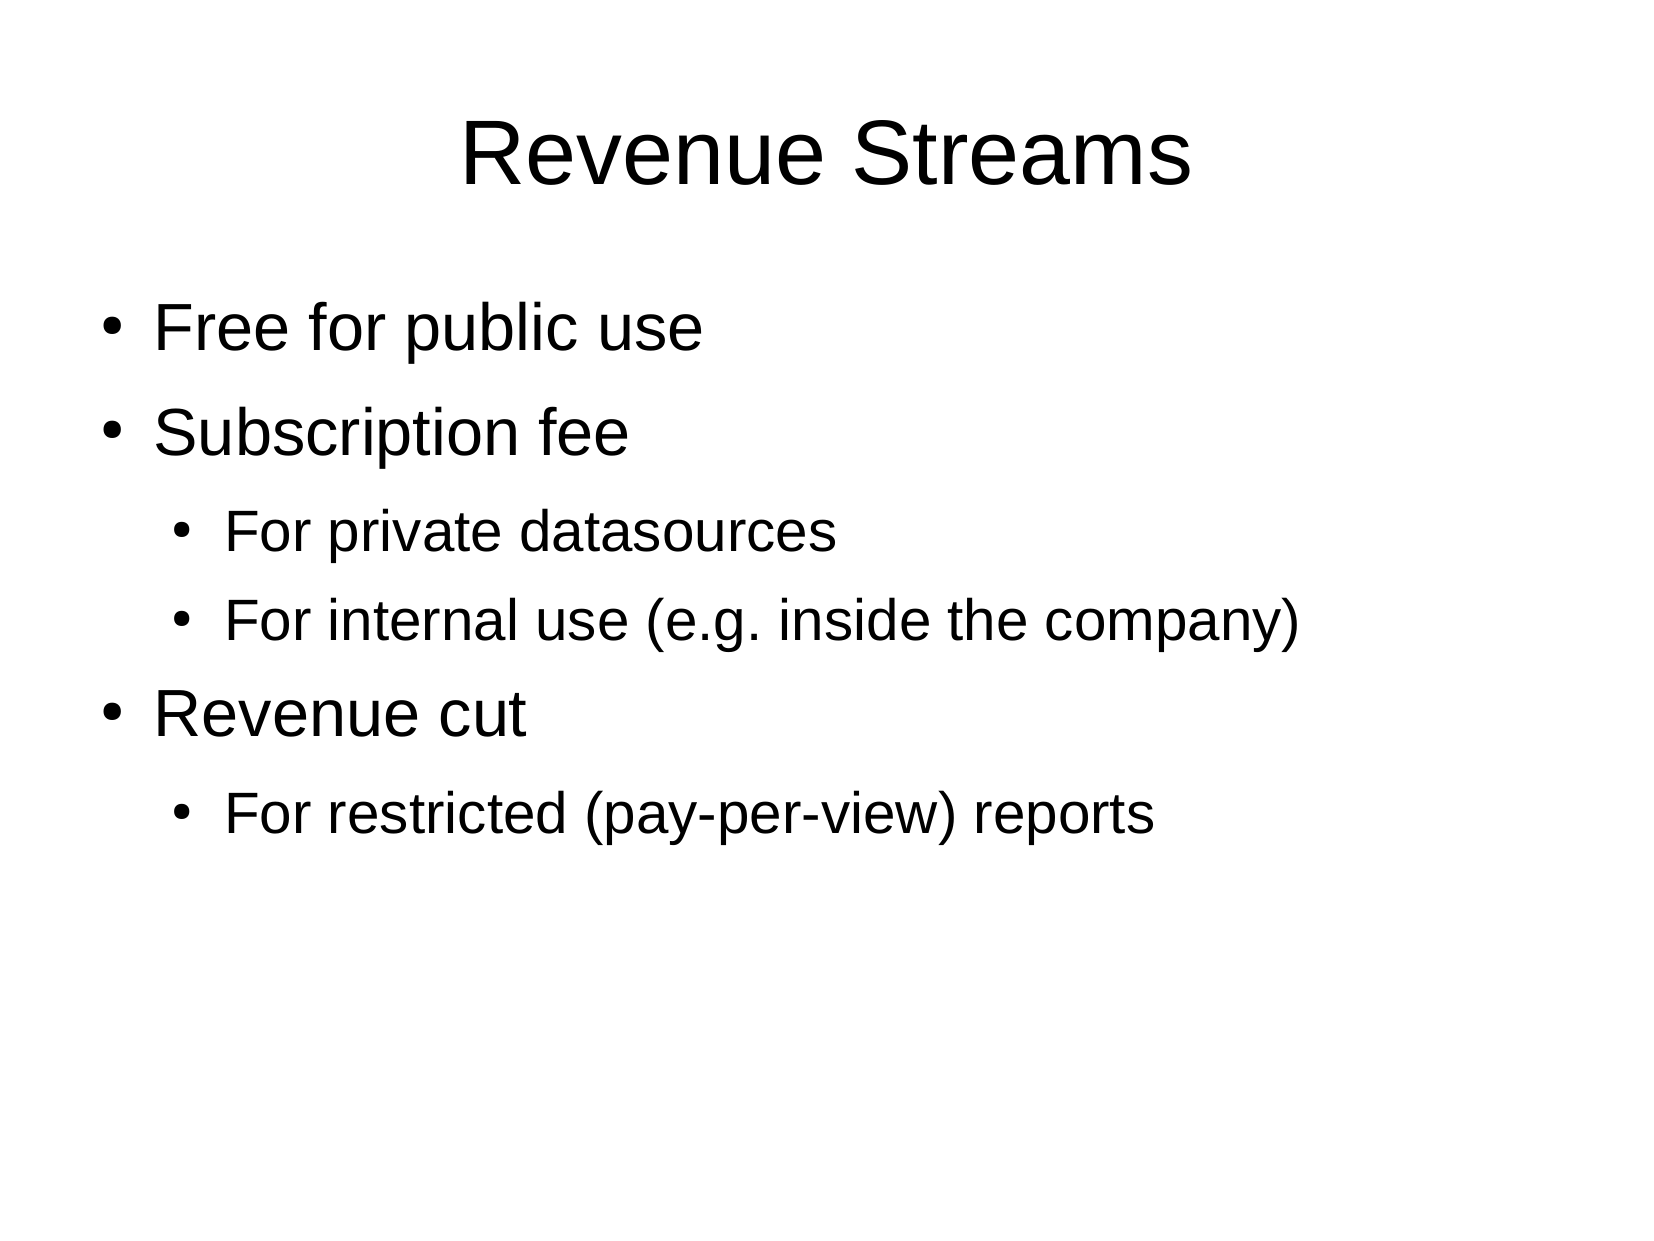

# Revenue Streams
Free for public use
Subscription fee
For private datasources
For internal use (e.g. inside the company)
Revenue cut
For restricted (pay-per-view) reports